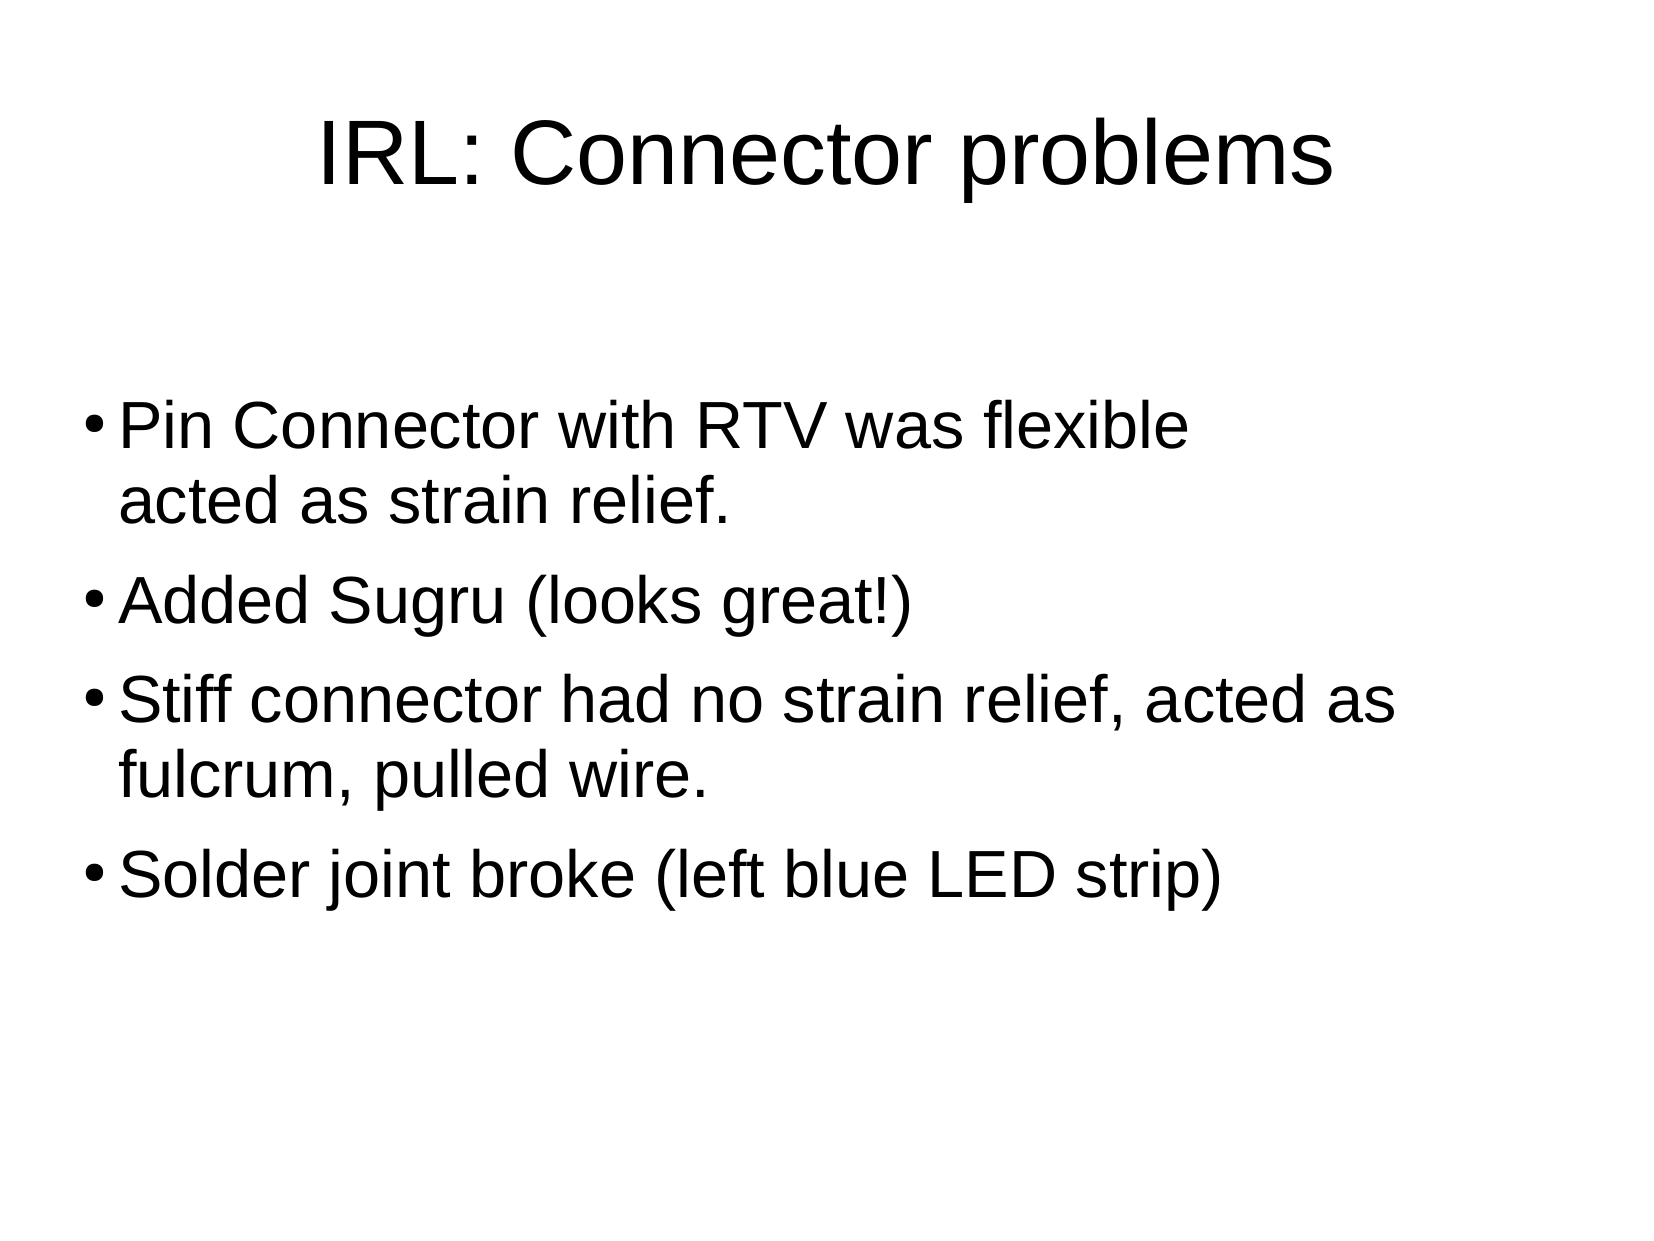

# IRL: Connector problems
Pin Connector with RTV was flexible
acted as strain relief.
Added Sugru (looks great!)
Stiff connector had no strain relief, acted as fulcrum, pulled wire.
Solder joint broke (left blue LED strip)